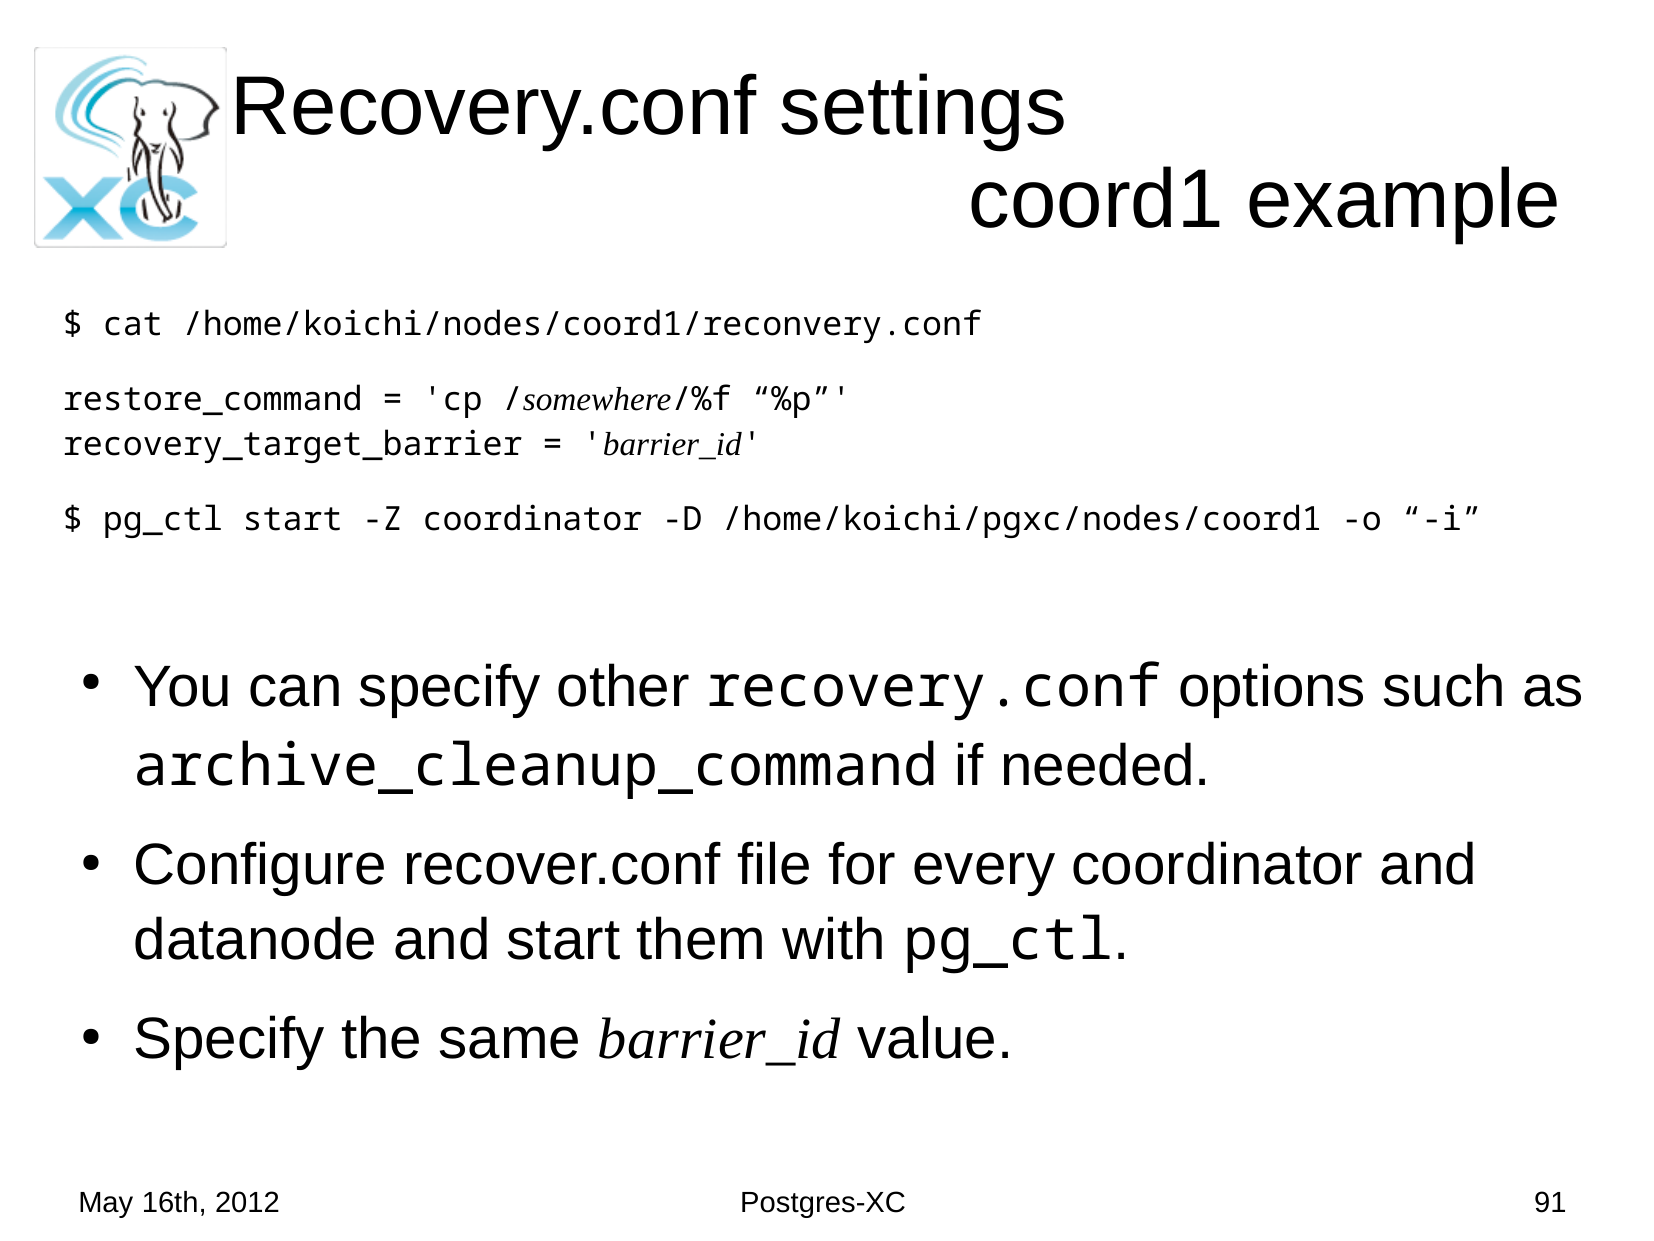

# Recovery.conf settings coord1 example
$ cat /home/koichi/nodes/coord1/reconvery.conf
restore_command = 'cp /somewhere/%f “%p”'
recovery_target_barrier = 'barrier_id'
$ pg_ctl start -Z coordinator -D /home/koichi/pgxc/nodes/coord1 -o “-i”
You can specify other recovery.conf options such as archive_cleanup_command if needed.
Configure recover.conf file for every coordinator and datanode and start them with pg_ctl.
Specify the same barrier_id value.
91